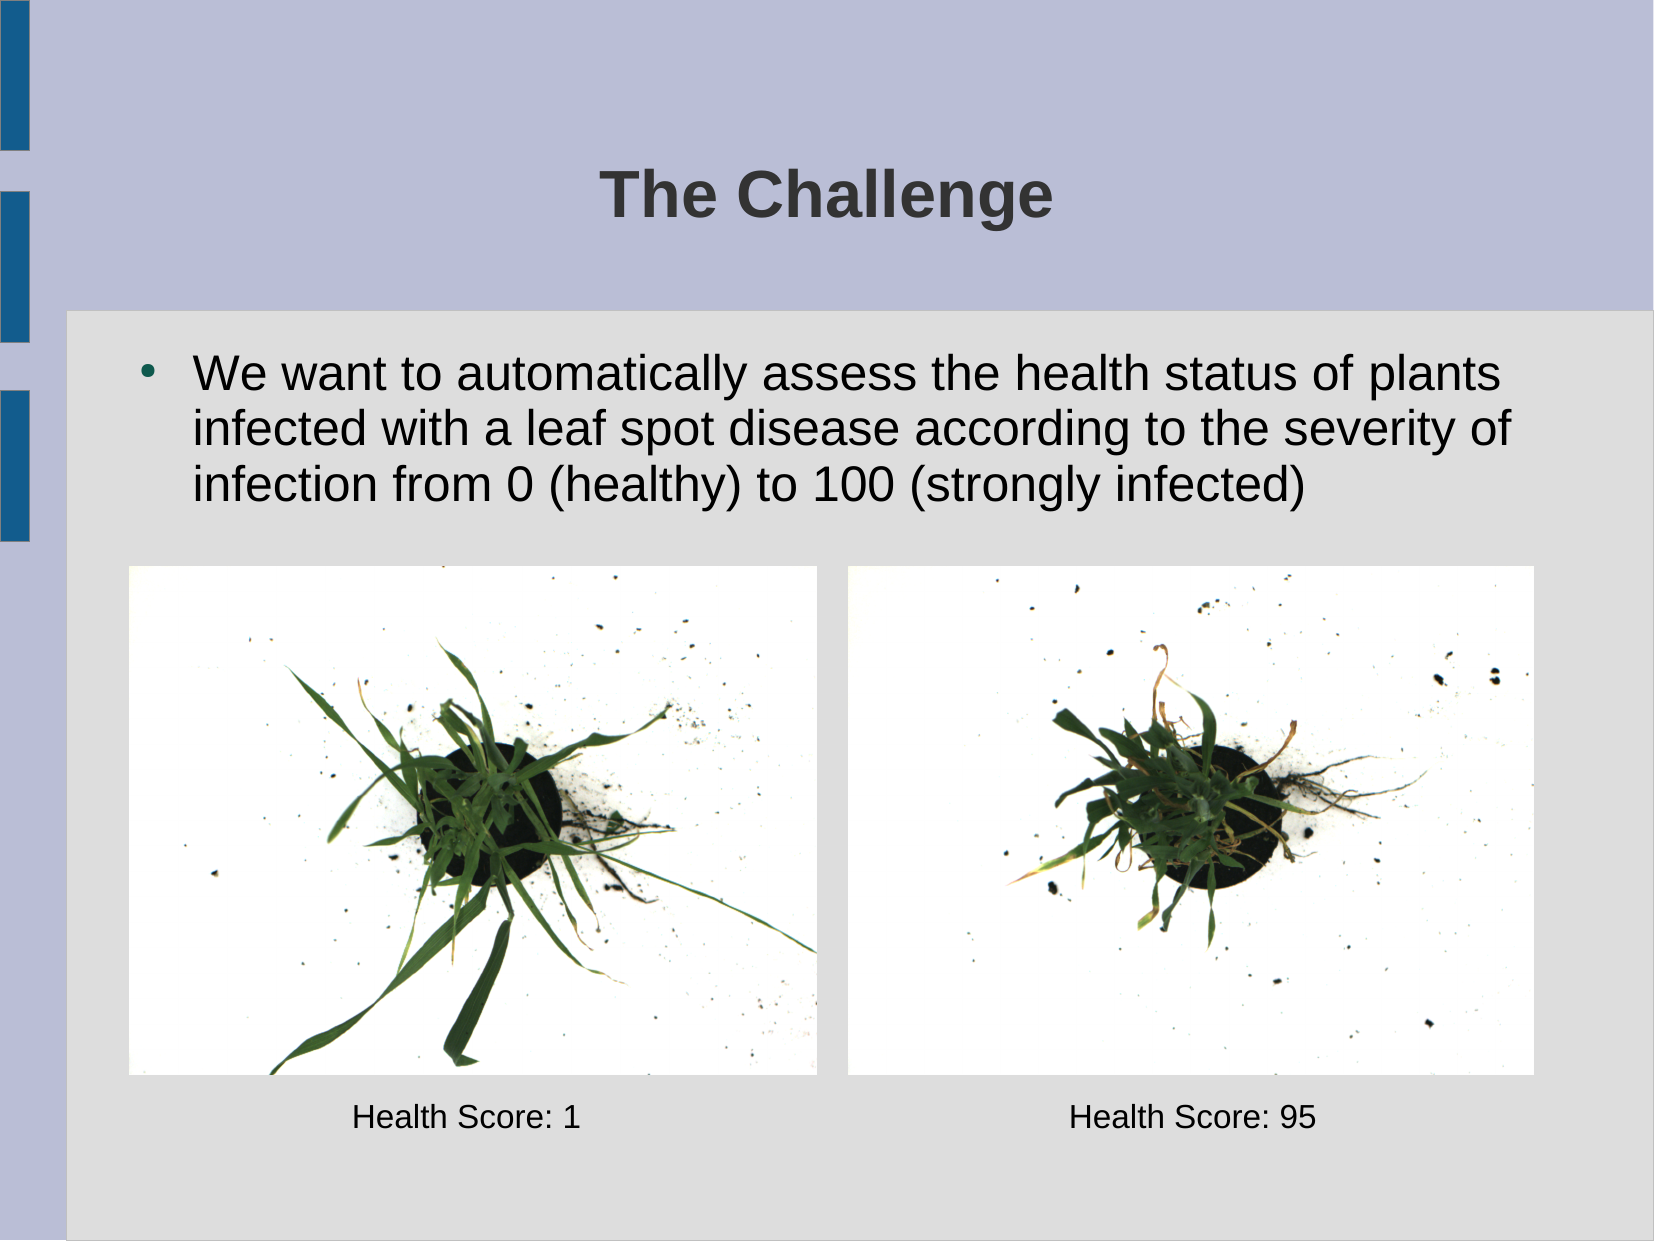

# The Challenge
We want to automatically assess the health status of plants infected with a leaf spot disease according to the severity of infection from 0 (healthy) to 100 (strongly infected)
Health Score: 1
Health Score: 95